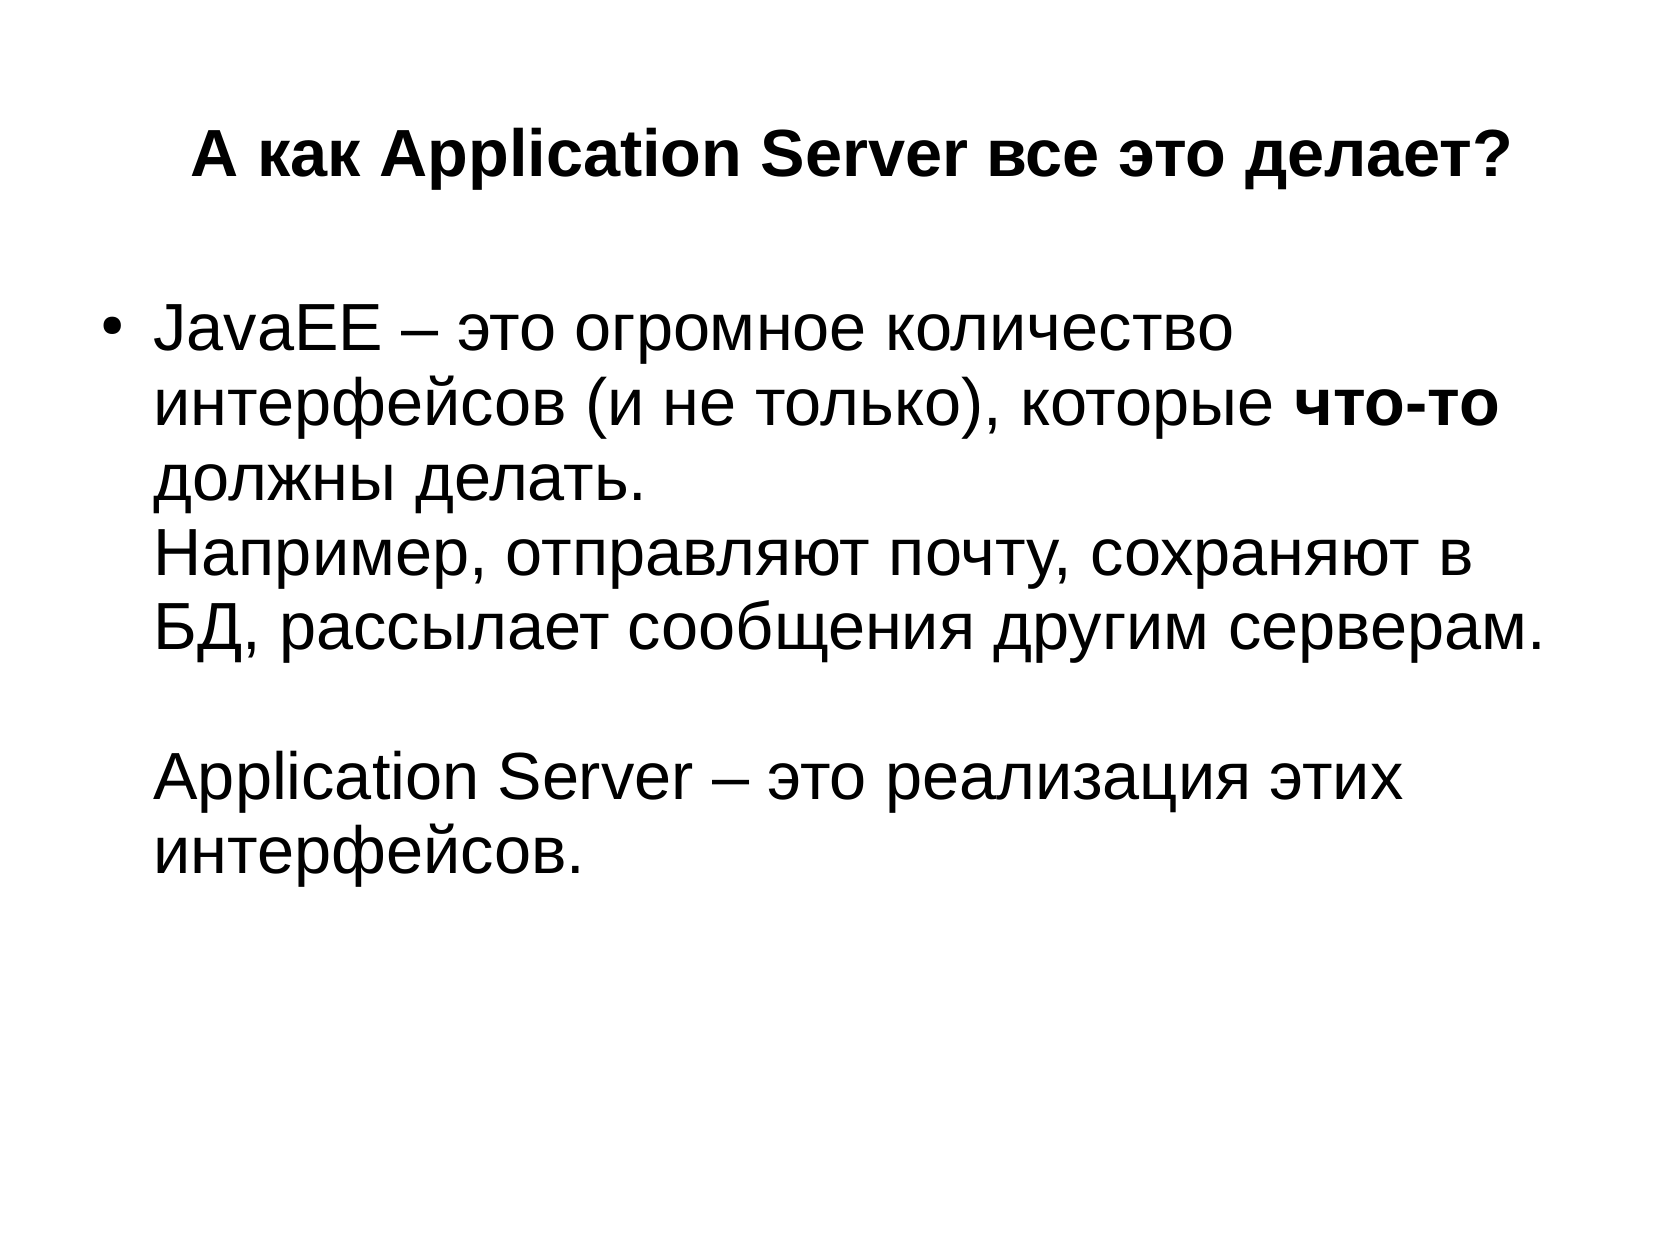

# А как Application Server все это делает?
JavaEE – это огромное количество интерфейсов (и не только), которые что-то должны делать.
Например, отправляют почту, сохраняют в БД, рассылает сообщения другим серверам.
Application Server – это реализация этих интерфейсов.